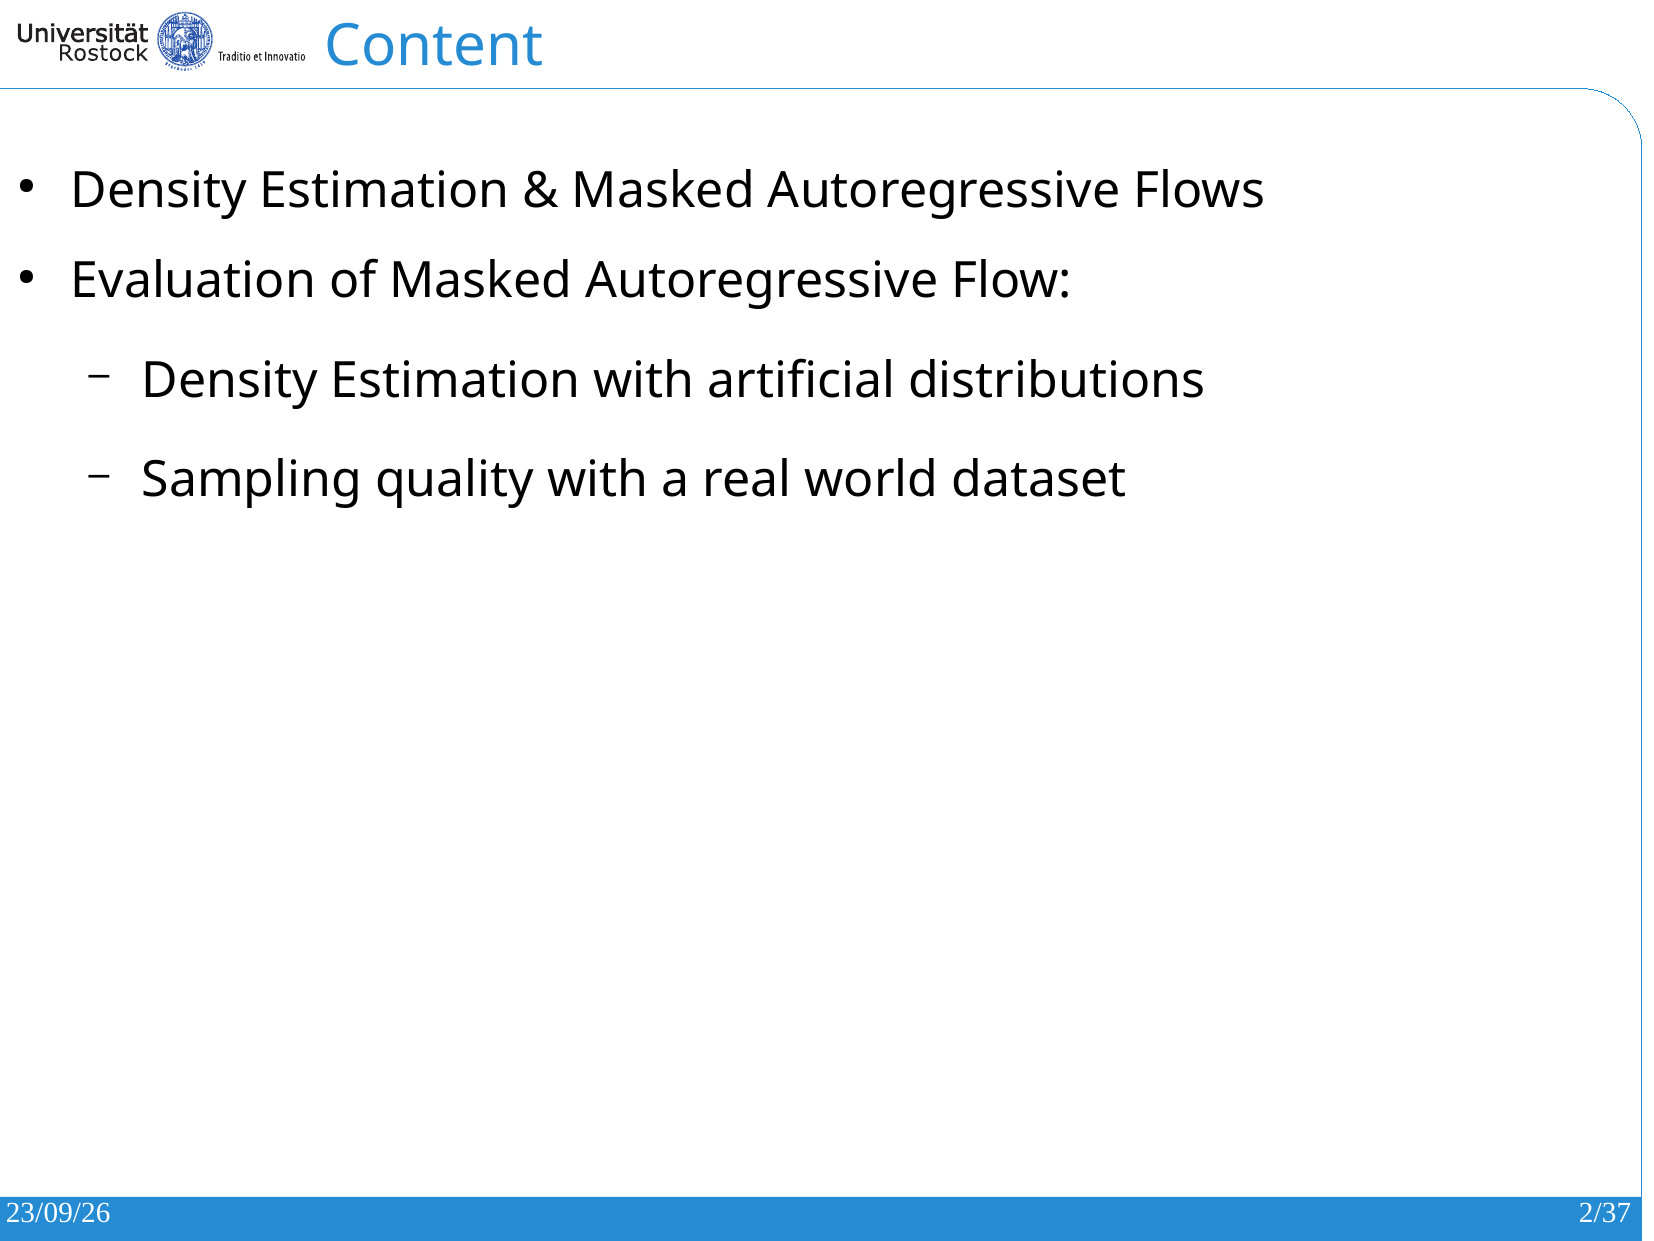

# Content
Density Estimation & Masked Autoregressive Flows
Evaluation of Masked Autoregressive Flow:
Density Estimation with artificial distributions
Sampling quality with a real world dataset